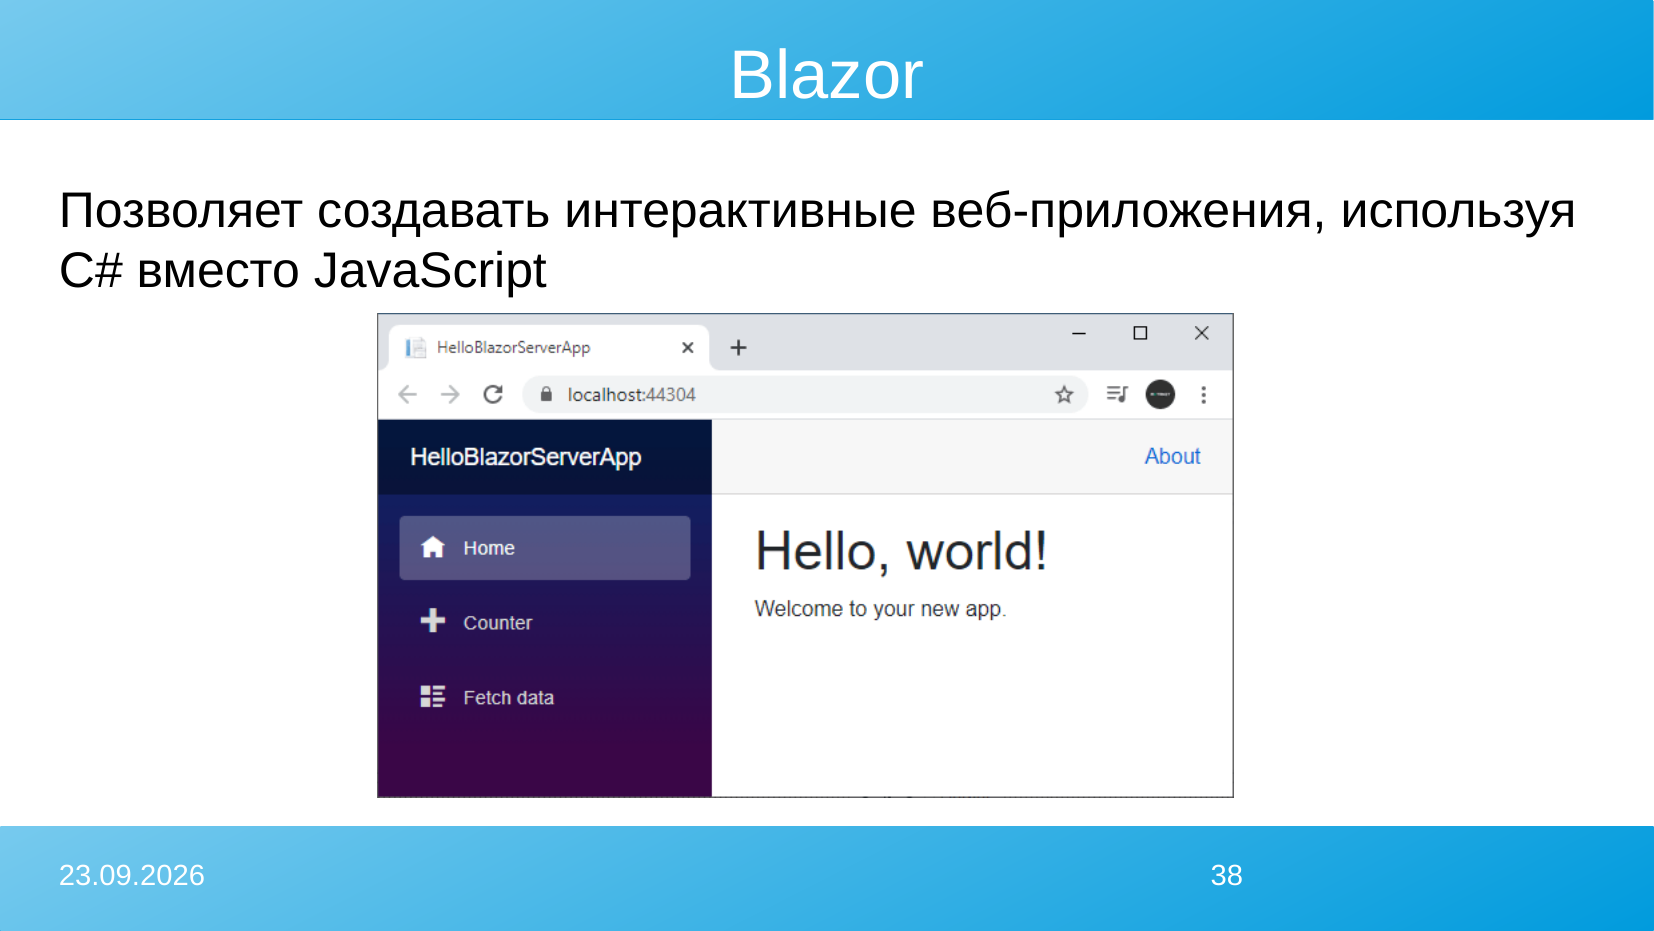

# Blazor
Позволяет создавать интерактивные веб-приложения, используя C# вместо JavaScript